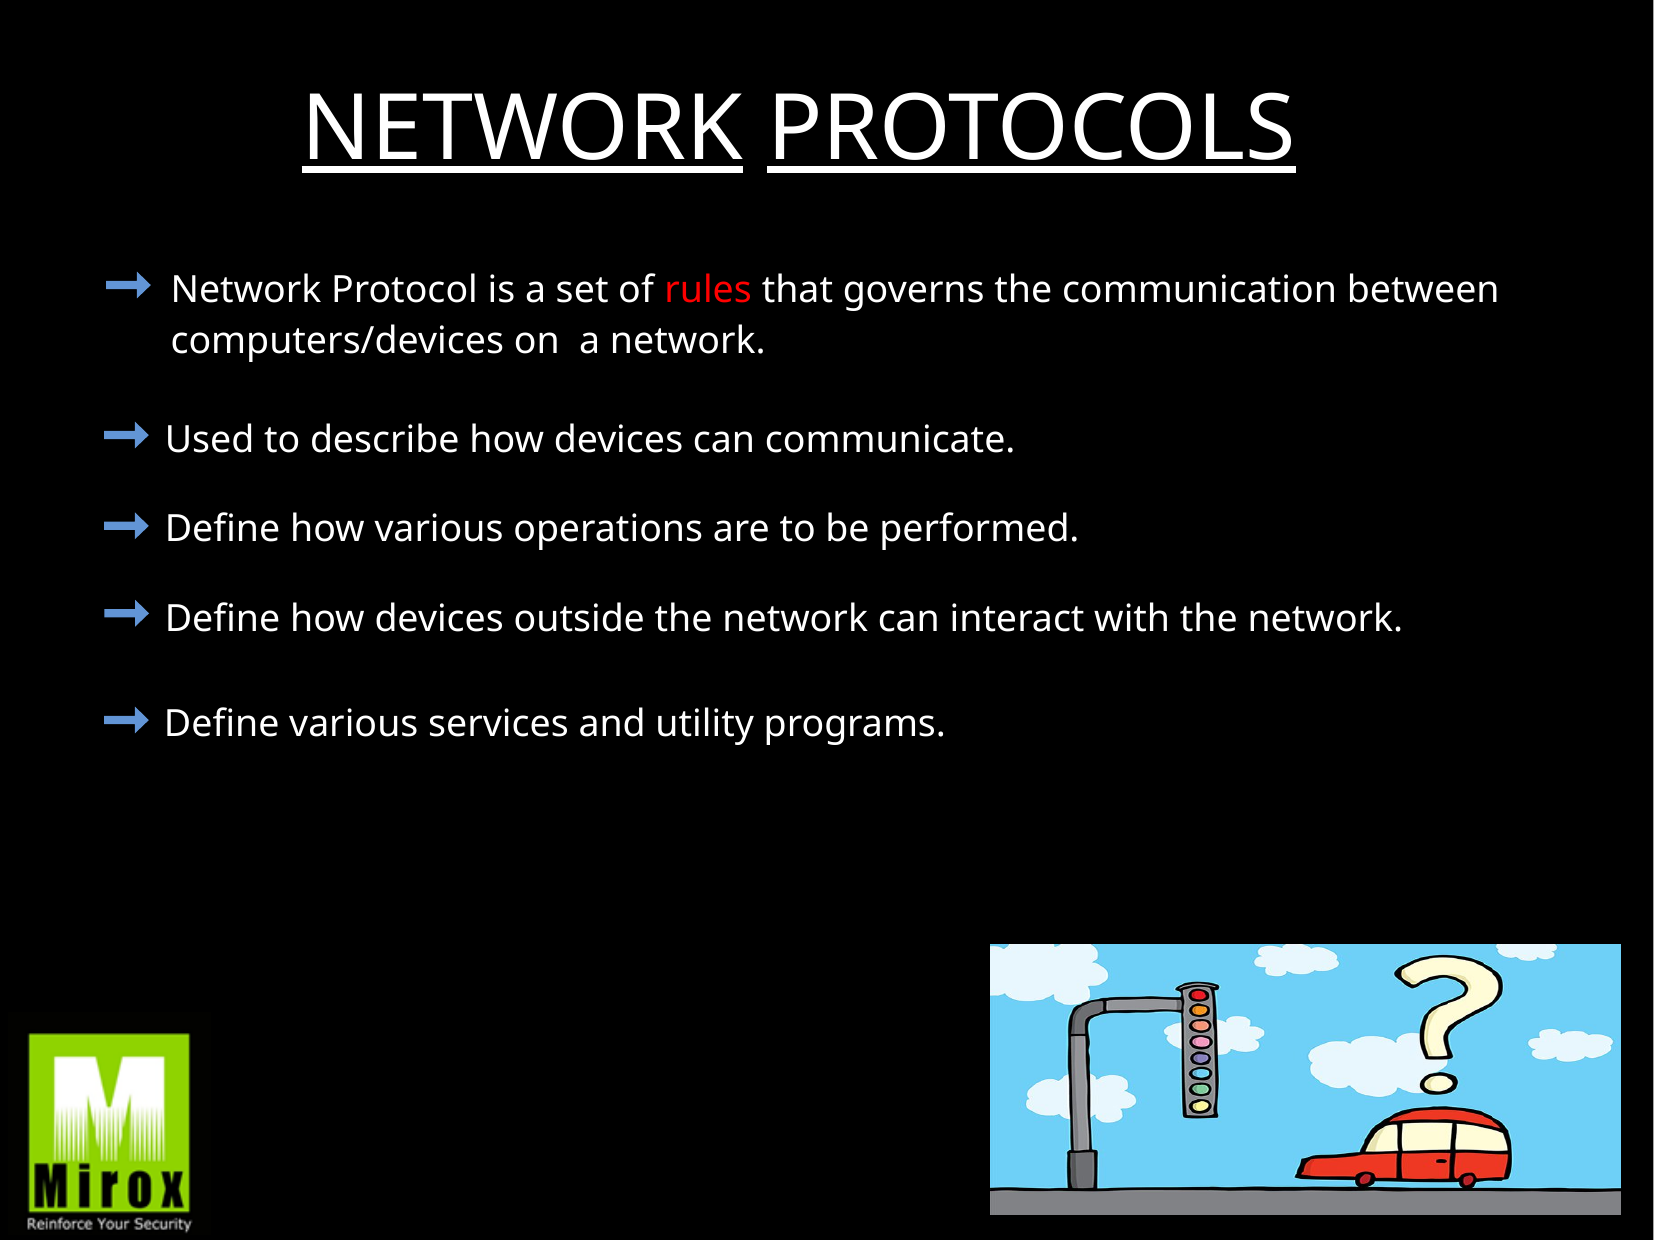

# NETWORK PROTOCOLS
Network Protocol is a set of rules that governs the communication between computers/devices on a network.
Used to describe how devices can communicate.
Define how various operations are to be performed.
Define how devices outside the network can interact with the network.
Define various services and utility programs.